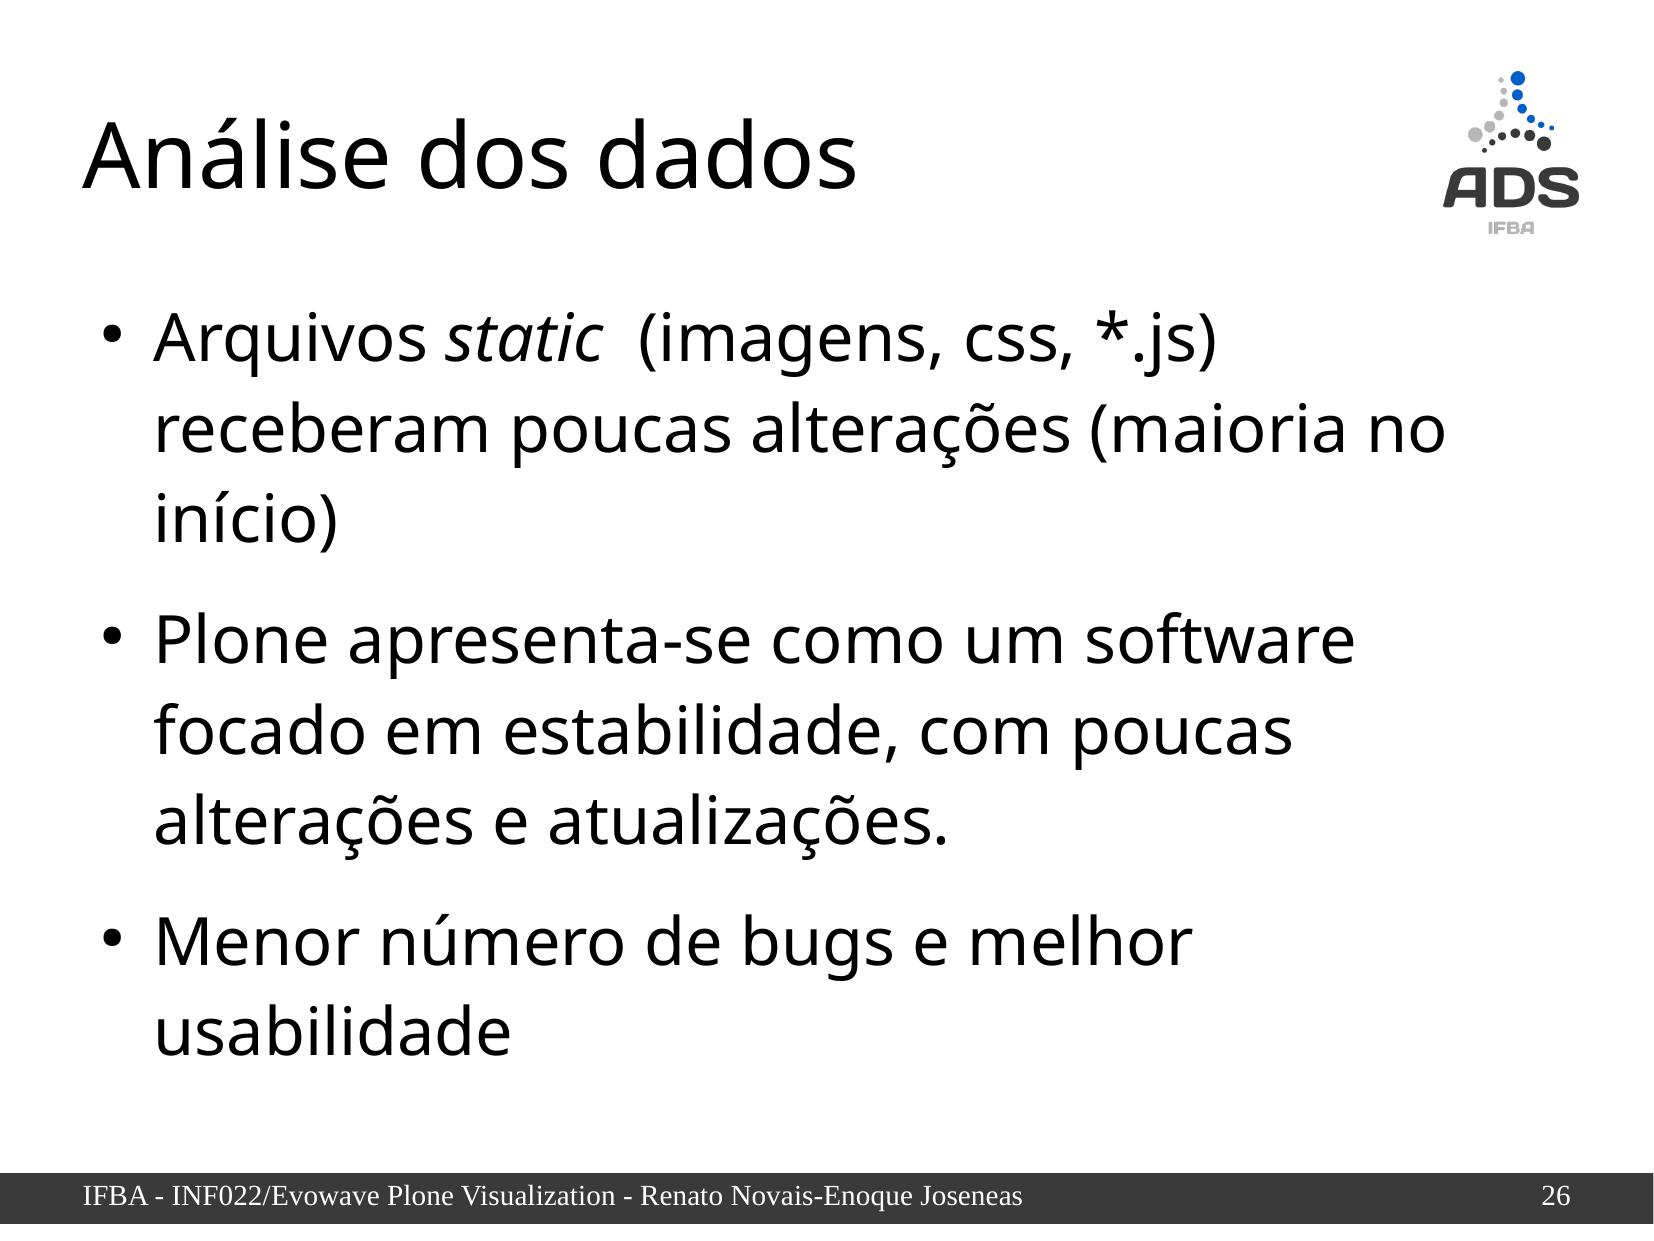

# Análise dos dados
Arquivos static (imagens, css, *.js) receberam poucas alterações (maioria no início)
Plone apresenta-se como um software focado em estabilidade, com poucas alterações e atualizações.
Menor número de bugs e melhor usabilidade
26